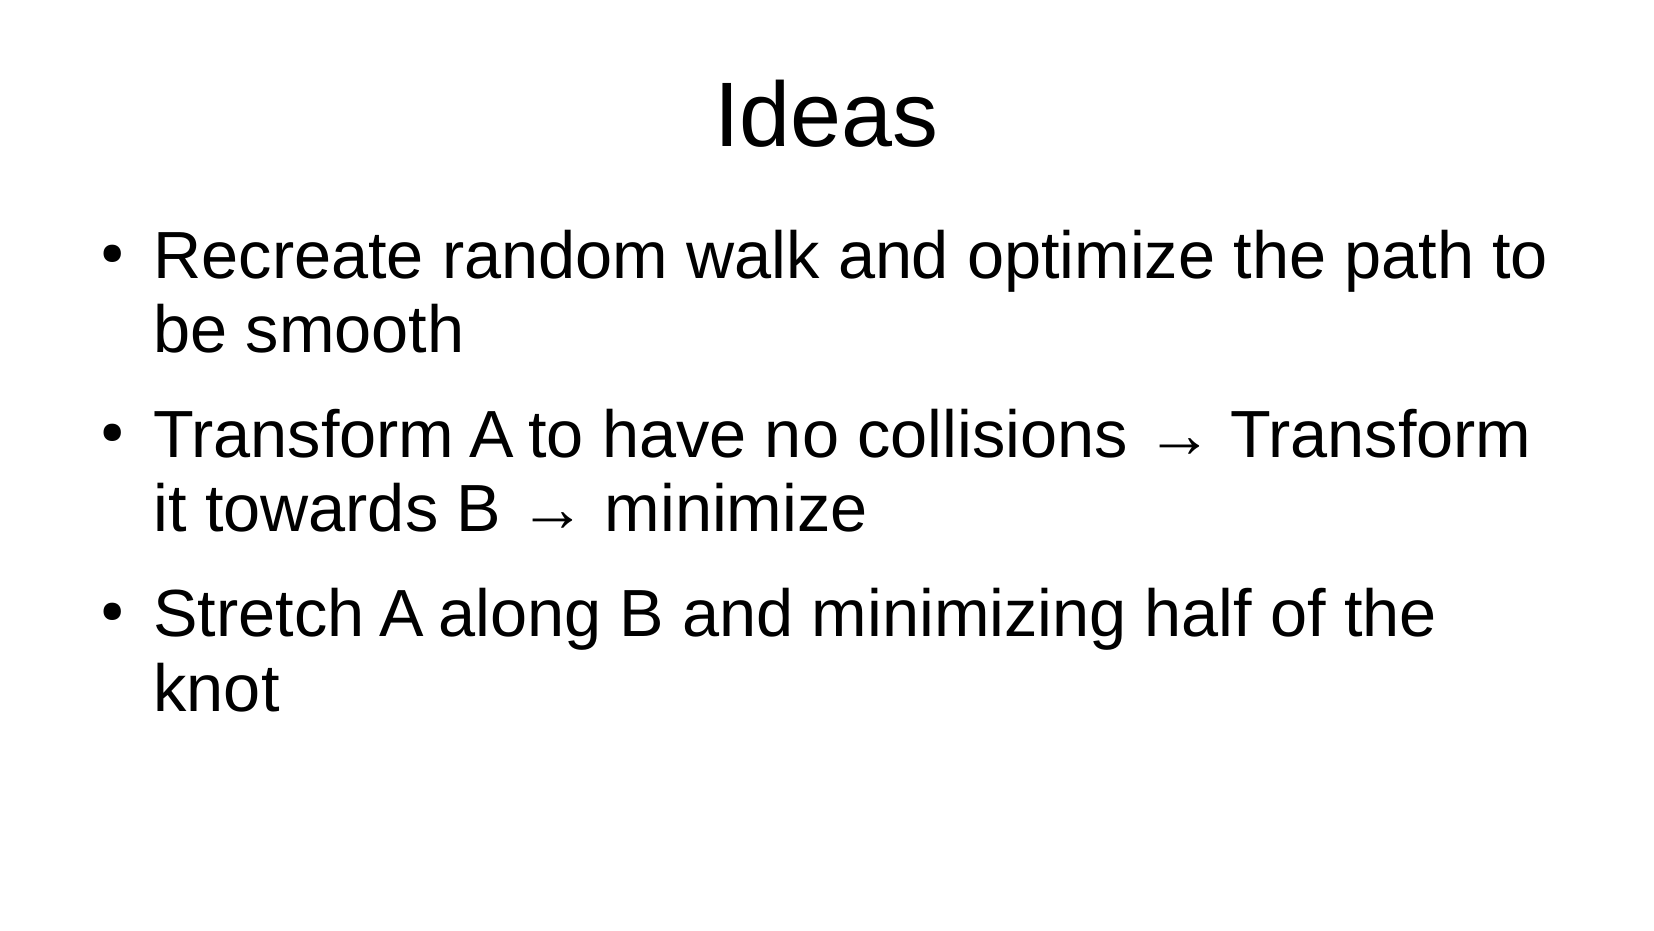

# Ideas
Recreate random walk and optimize the path to be smooth
Transform A to have no collisions → Transform it towards B → minimize
Stretch A along B and minimizing half of the knot